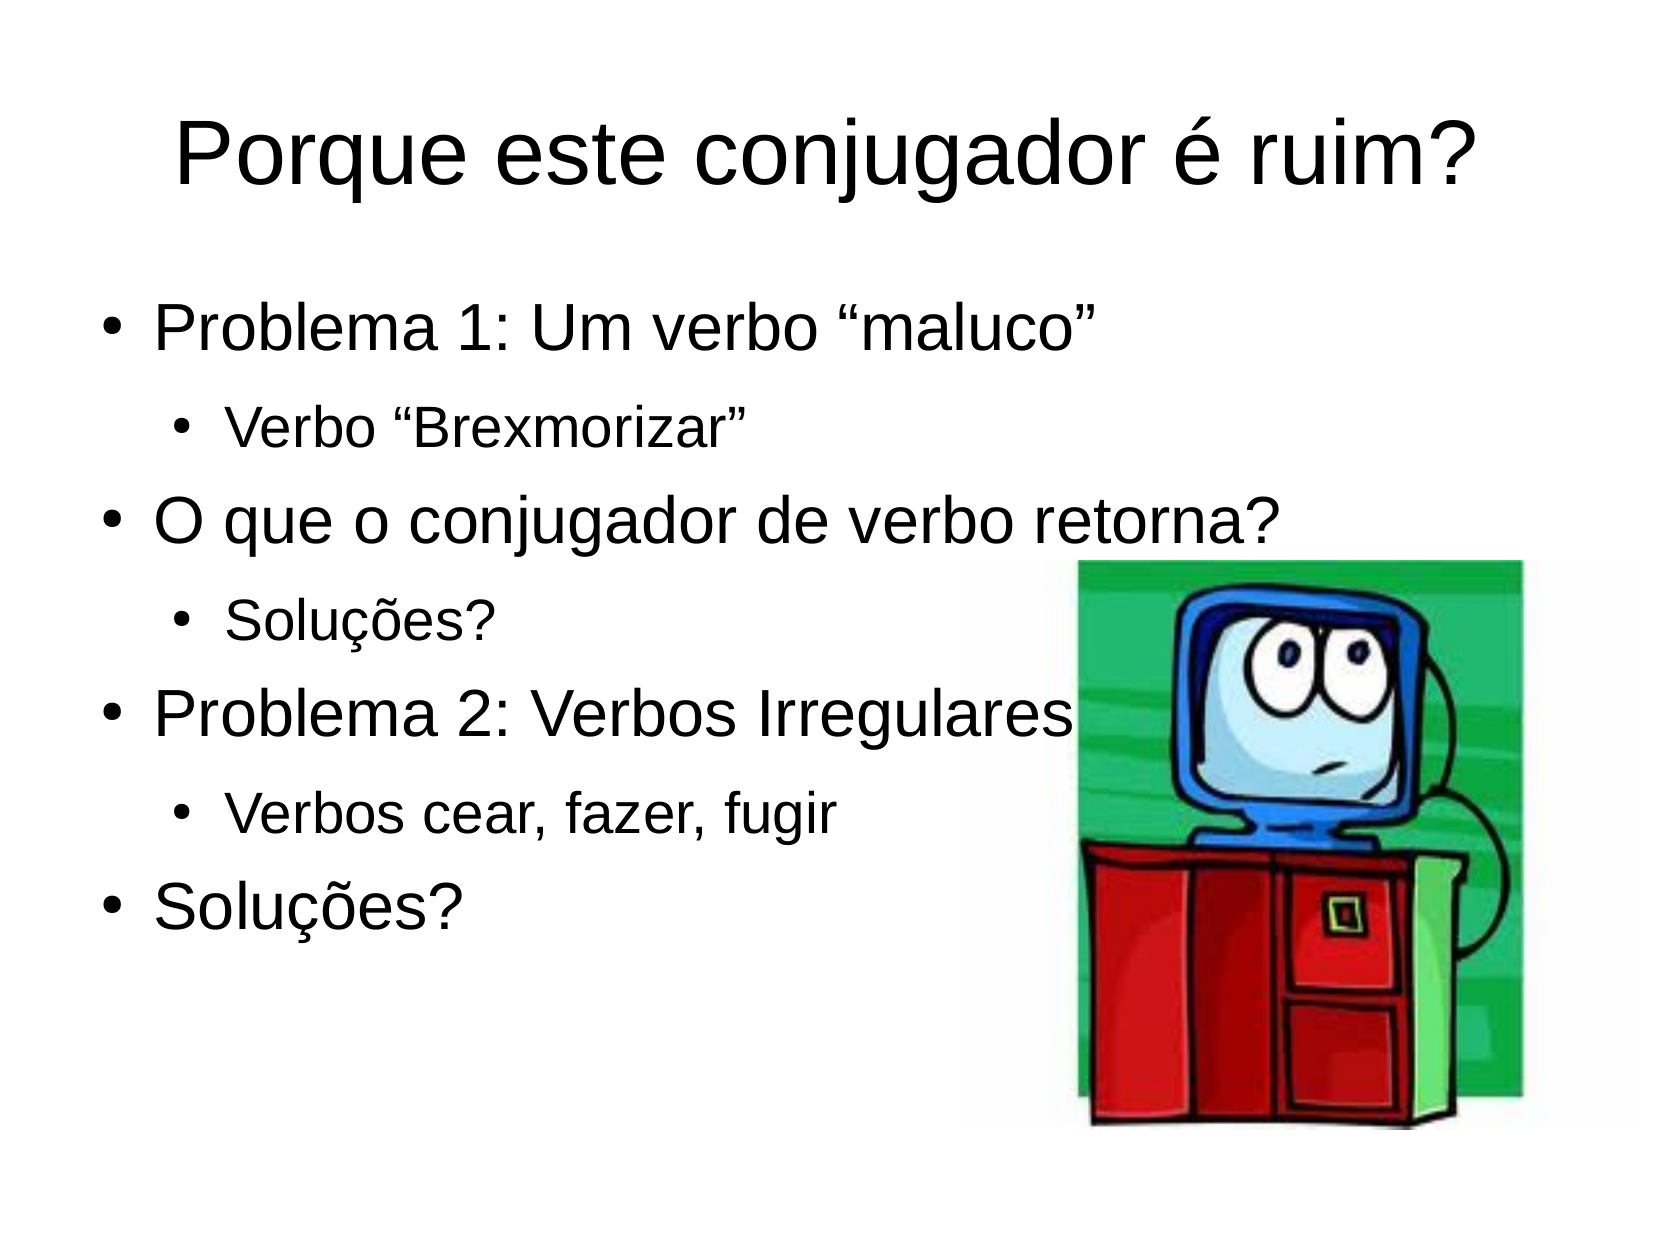

# Porque este conjugador é ruim?
Problema 1: Um verbo “maluco”
Verbo “Brexmorizar”
O que o conjugador de verbo retorna?
Soluções?
Problema 2: Verbos Irregulares
Verbos cear, fazer, fugir
Soluções?